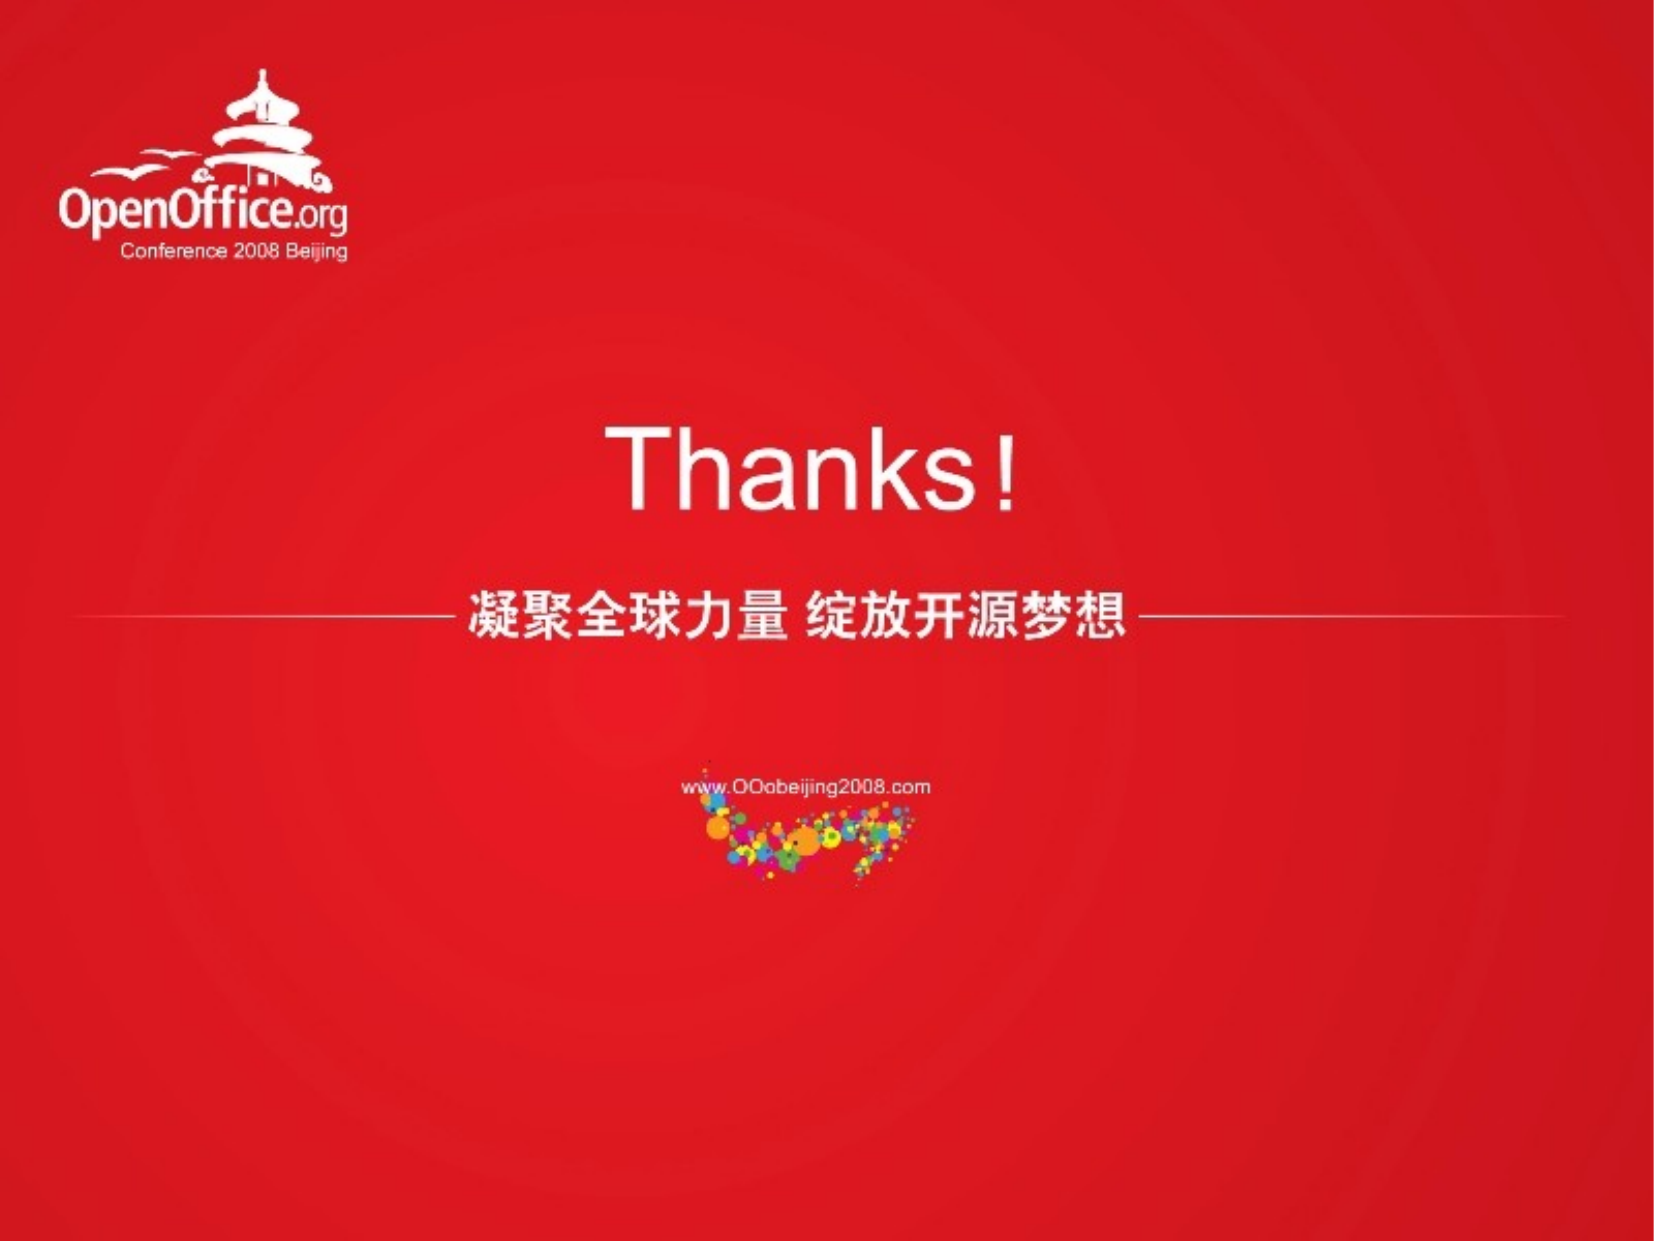

27
OOoCon 2008 Beijing www.khmeros.info - www.open.org.kh/osp